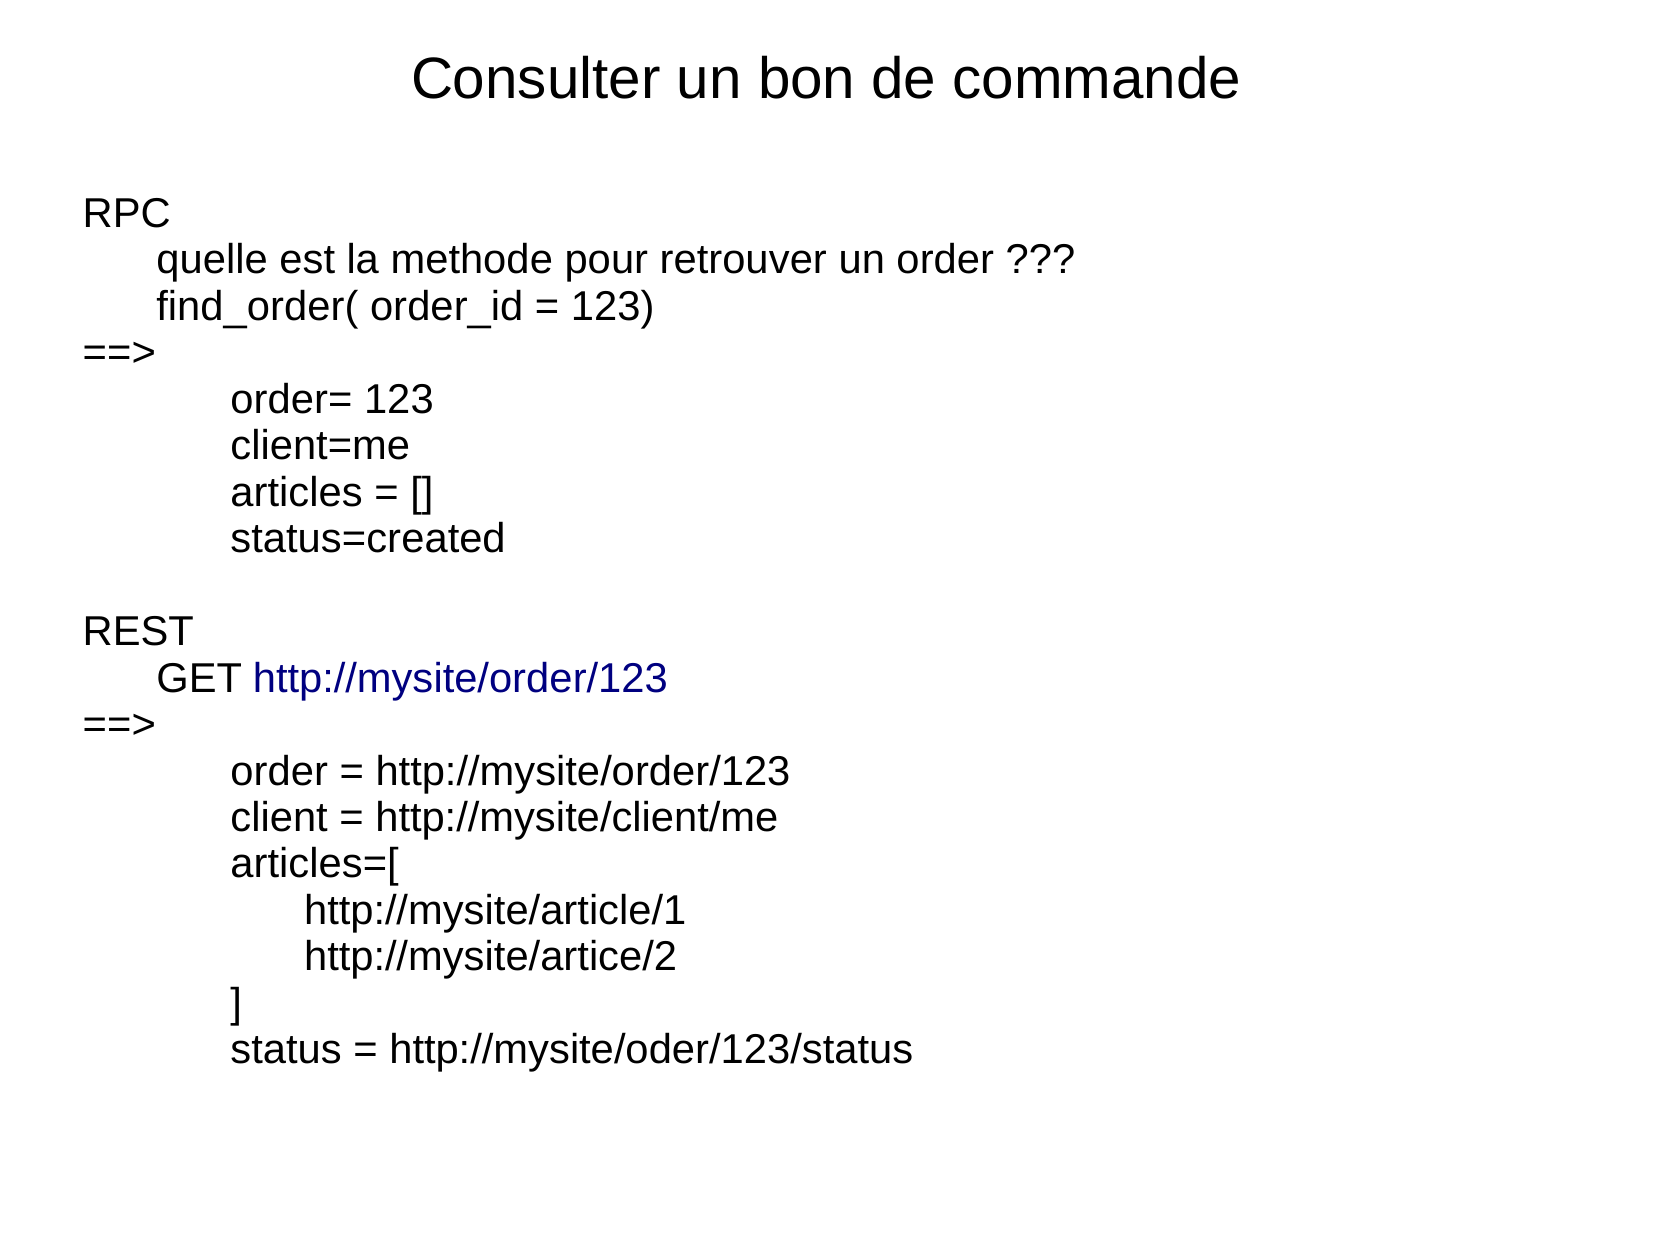

# Consulter un bon de commande
RPC
	quelle est la methode pour retrouver un order ???
	find_order( order_id = 123)
==>
		order= 123
		client=me
		articles = []
		status=created
REST
	GET http://mysite/order/123
==>
		order = http://mysite/order/123
		client = http://mysite/client/me
		articles=[
			http://mysite/article/1
			http://mysite/artice/2
		]
		status = http://mysite/oder/123/status